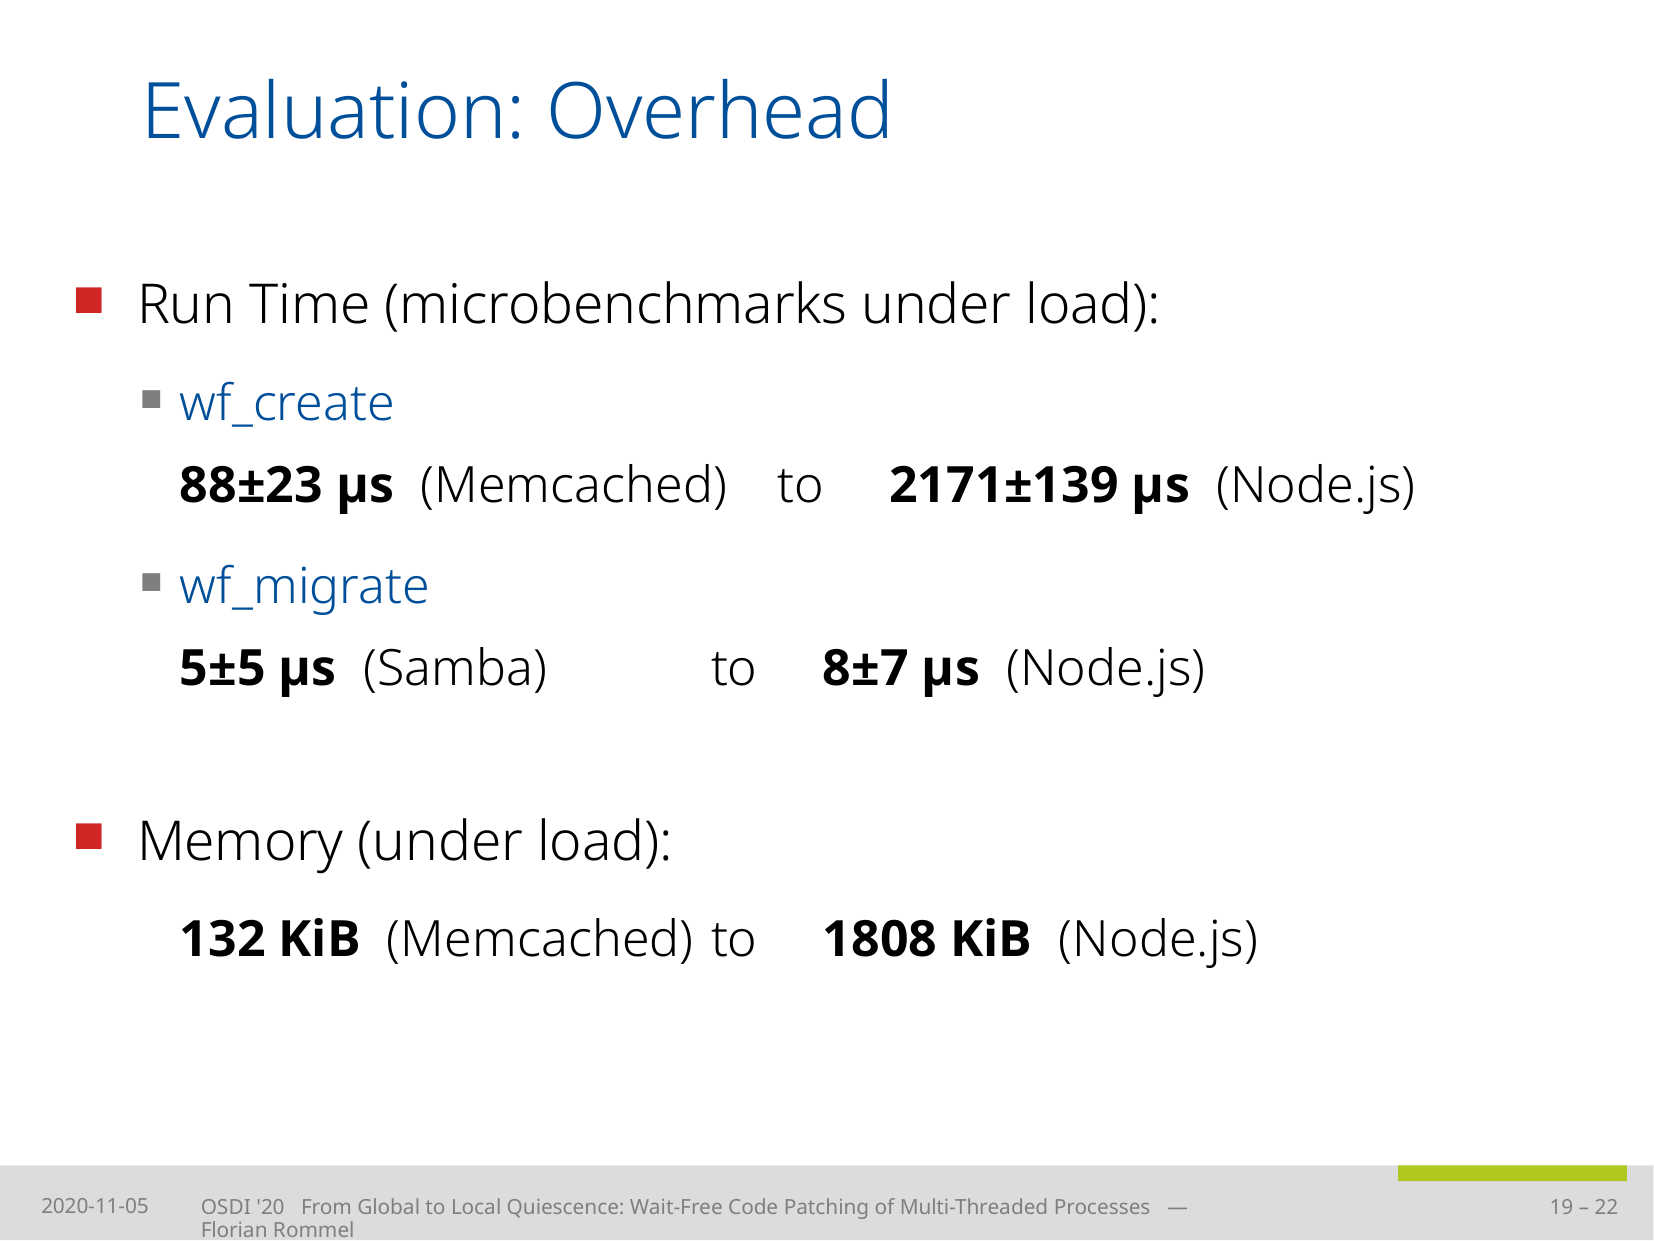

# Evaluation: Overhead
Run Time (microbenchmarks under load):
wf_create
88±23 µs (Memcached)	to 2171±139 µs (Node.js)
wf_migrate
5±5 µs (Samba)			to 8±7 µs (Node.js)
Memory (under load):
132 KiB (Memcached)	to 1808 KiB (Node.js)
19